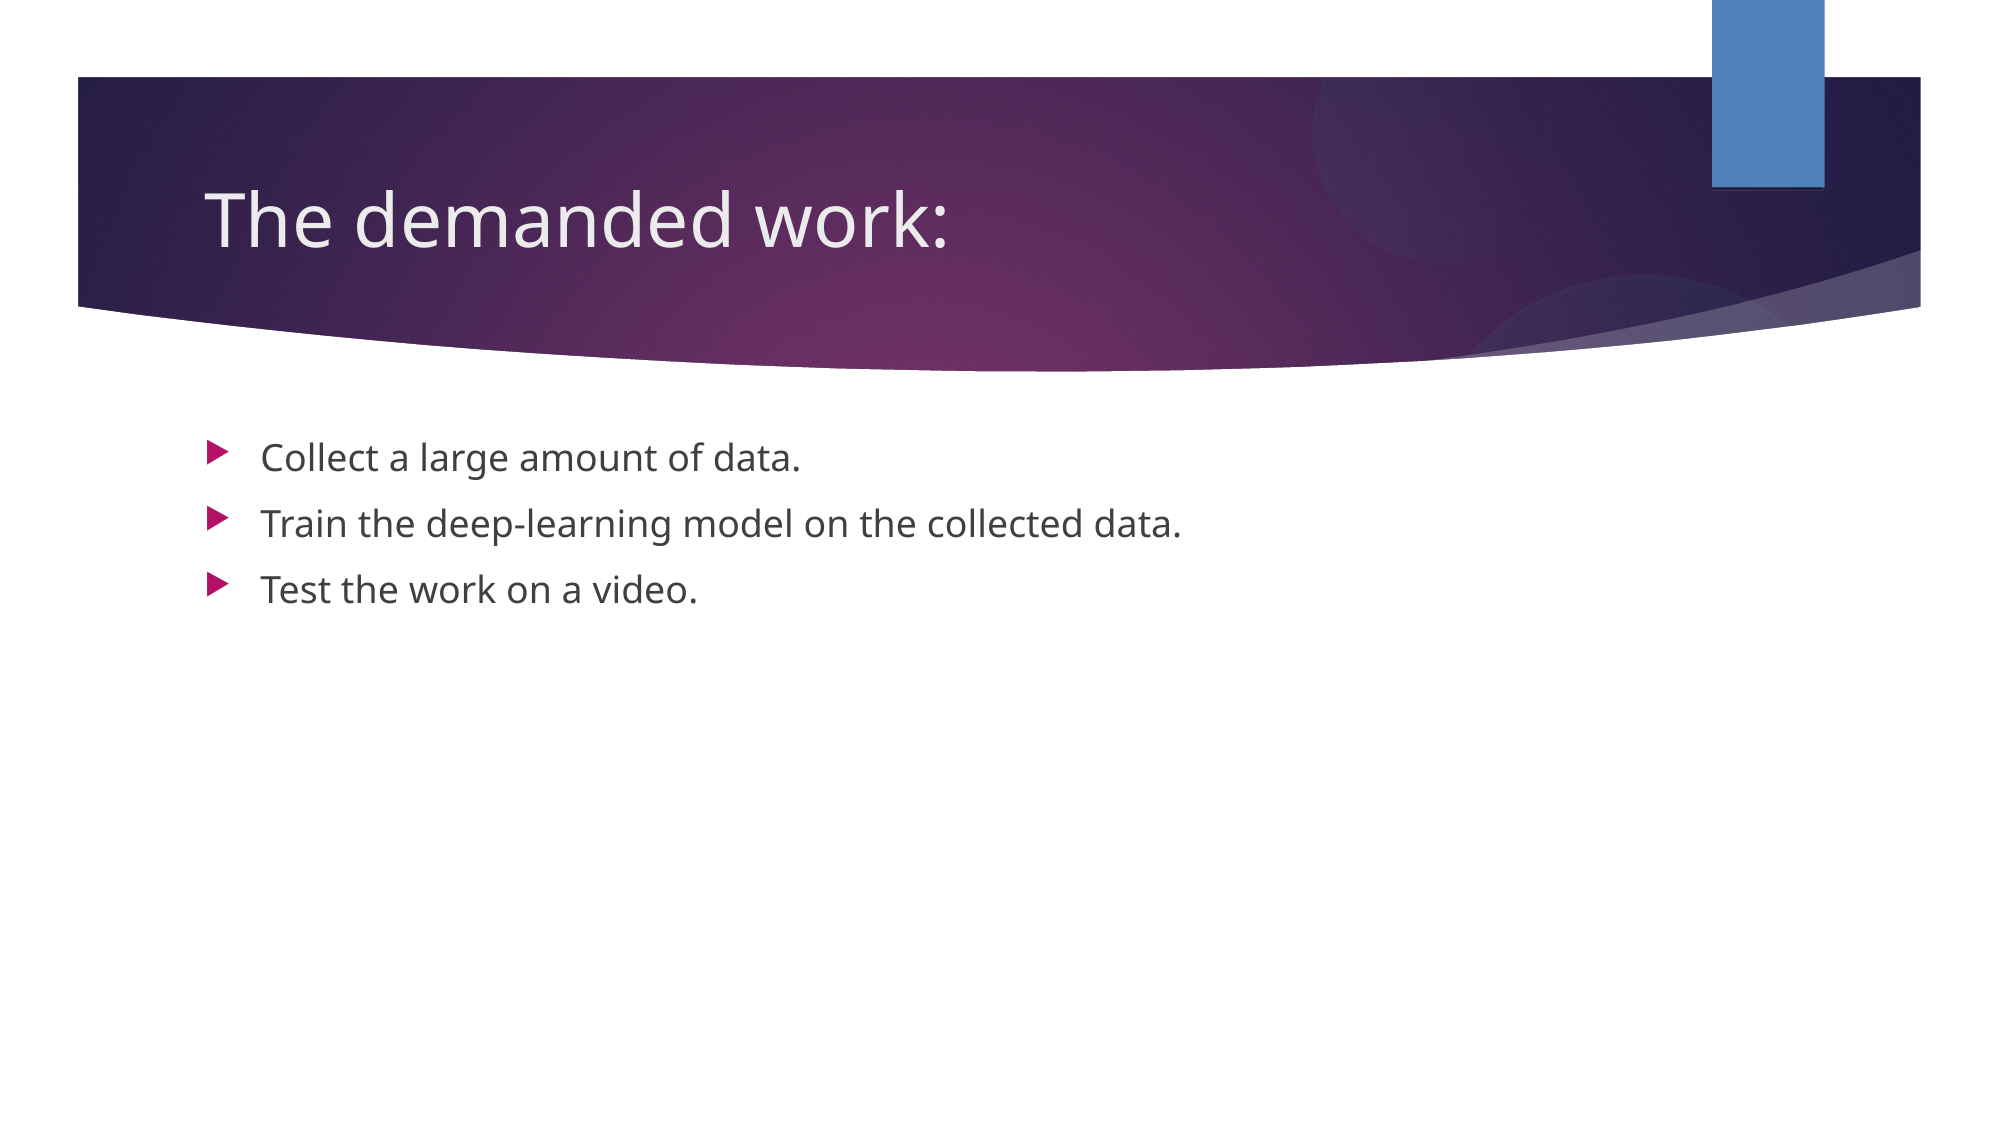

The demanded work:
Collect a large amount of data.
Train the deep-learning model on the collected data.
Test the work on a video.